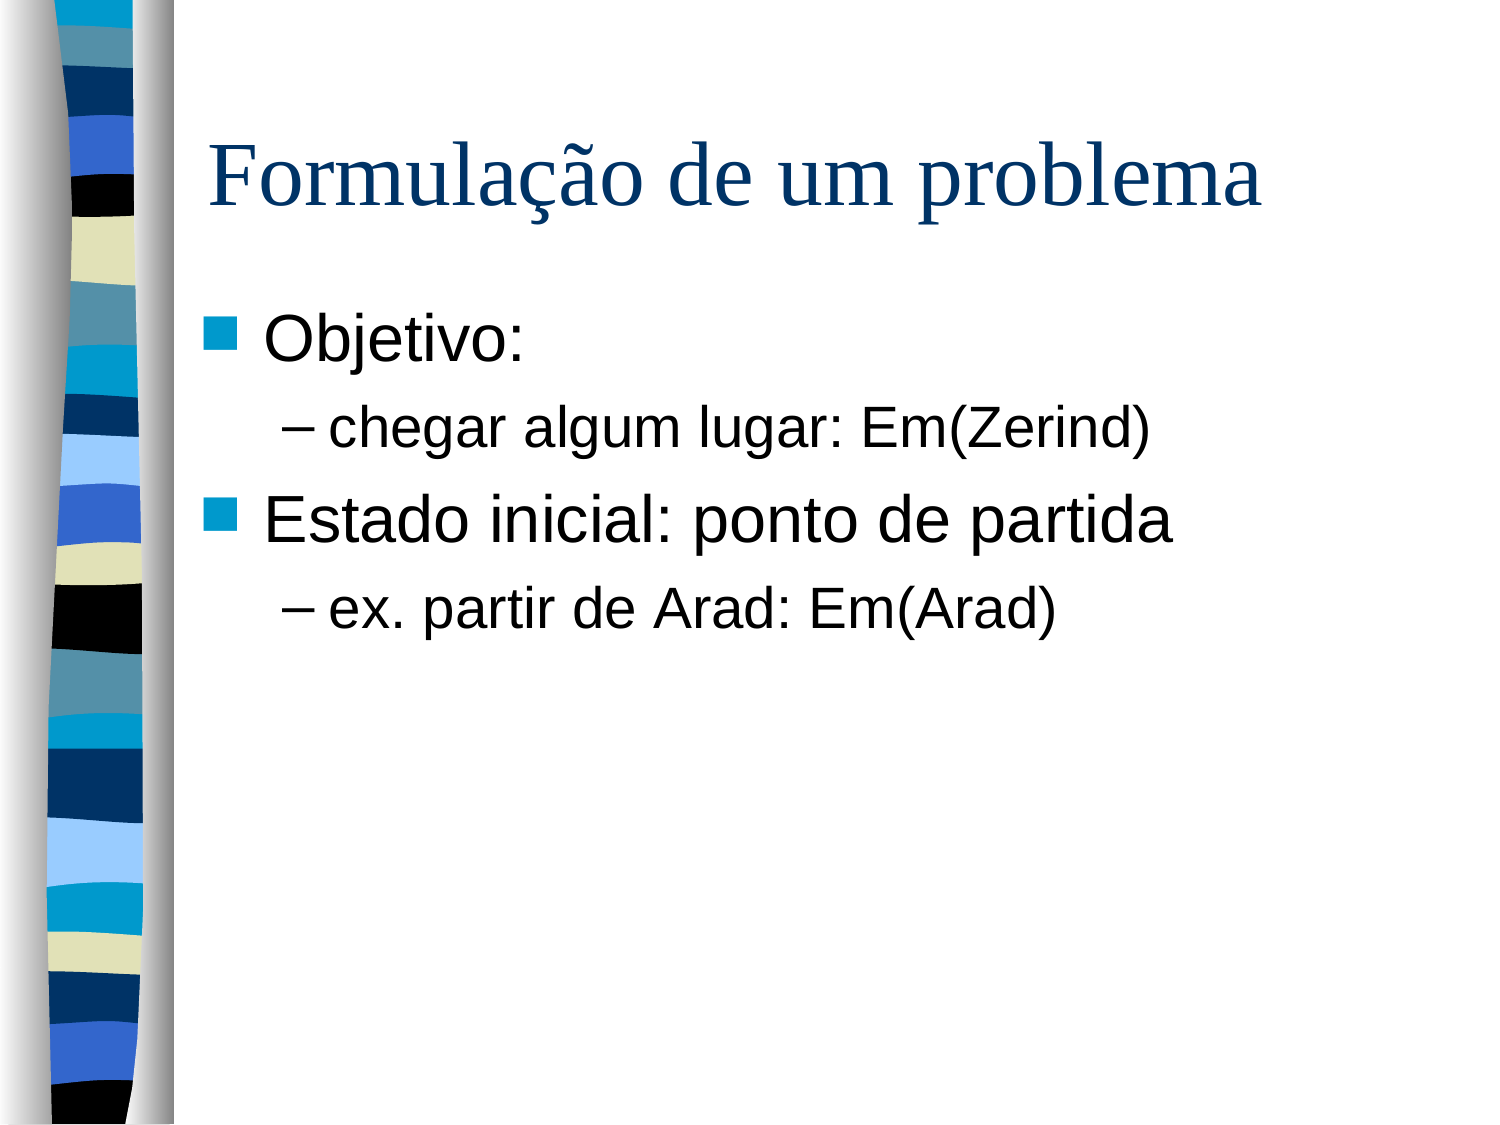

# Formulação de um problema
Objetivo:
chegar algum lugar: Em(Zerind)
Estado inicial: ponto de partida
ex. partir de Arad: Em(Arad)